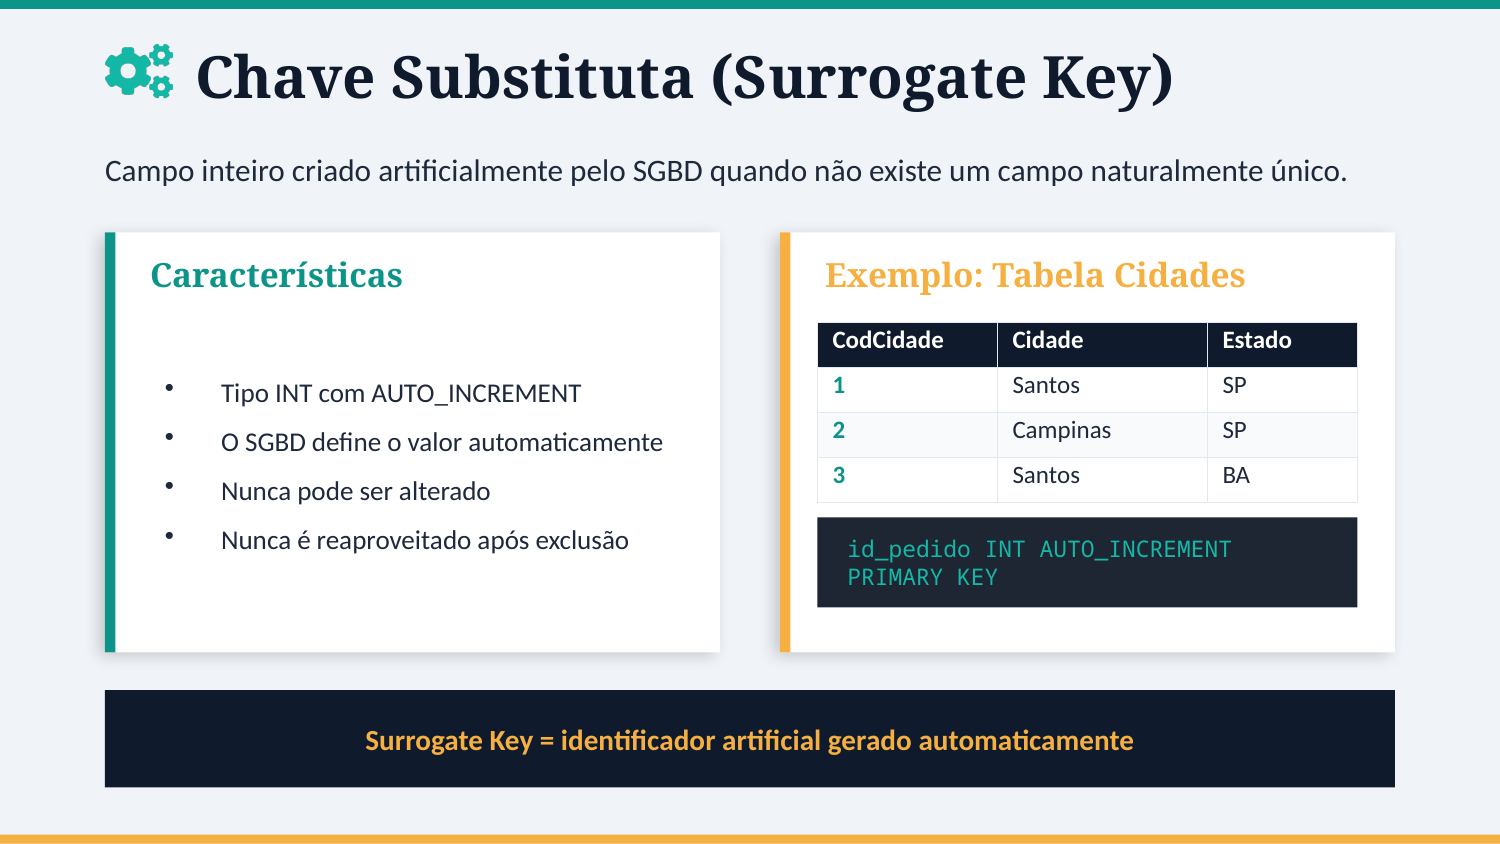

Chave Substituta (Surrogate Key)
Campo inteiro criado artificialmente pelo SGBD quando não existe um campo naturalmente único.
Características
Exemplo: Tabela Cidades
Tipo INT com AUTO_INCREMENT
O SGBD define o valor automaticamente
Nunca pode ser alterado
Nunca é reaproveitado após exclusão
| CodCidade | Cidade | Estado |
| --- | --- | --- |
| 1 | Santos | SP |
| 2 | Campinas | SP |
| 3 | Santos | BA |
id_pedido INT AUTO_INCREMENT PRIMARY KEY
Surrogate Key = identificador artificial gerado automaticamente